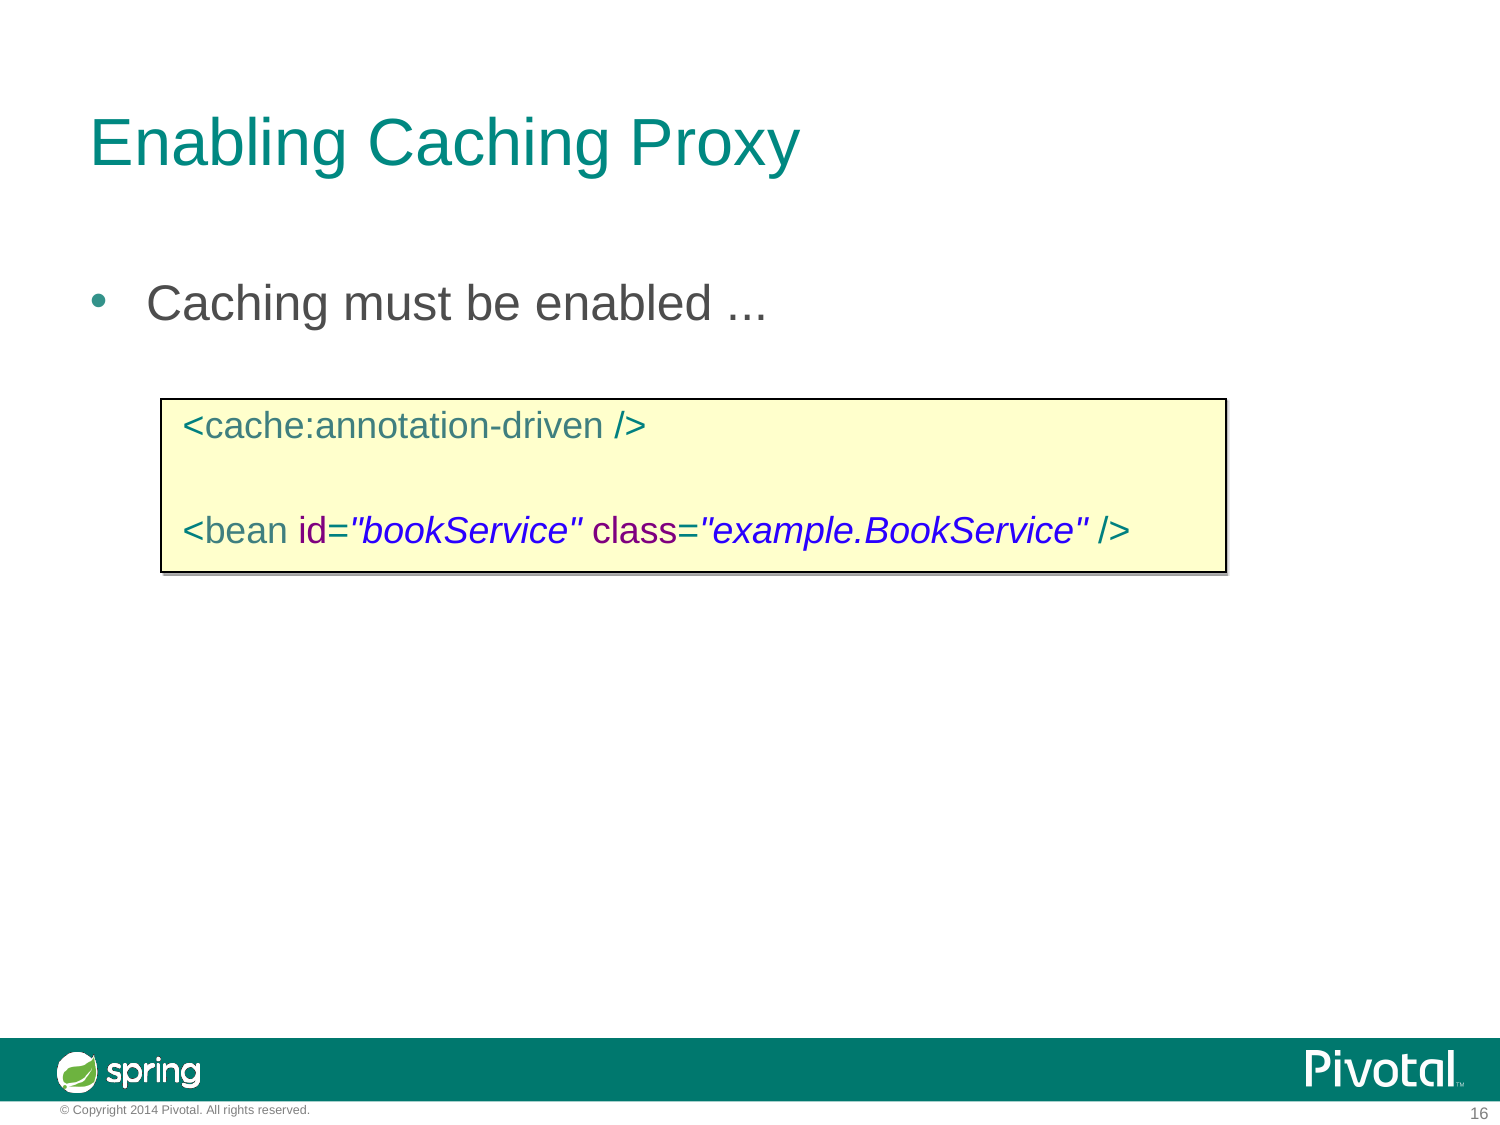

# Enabling Caching Proxy
Caching must be enabled ...
<cache:annotation-driven />
<bean id="bookService" class="example.BookService" />